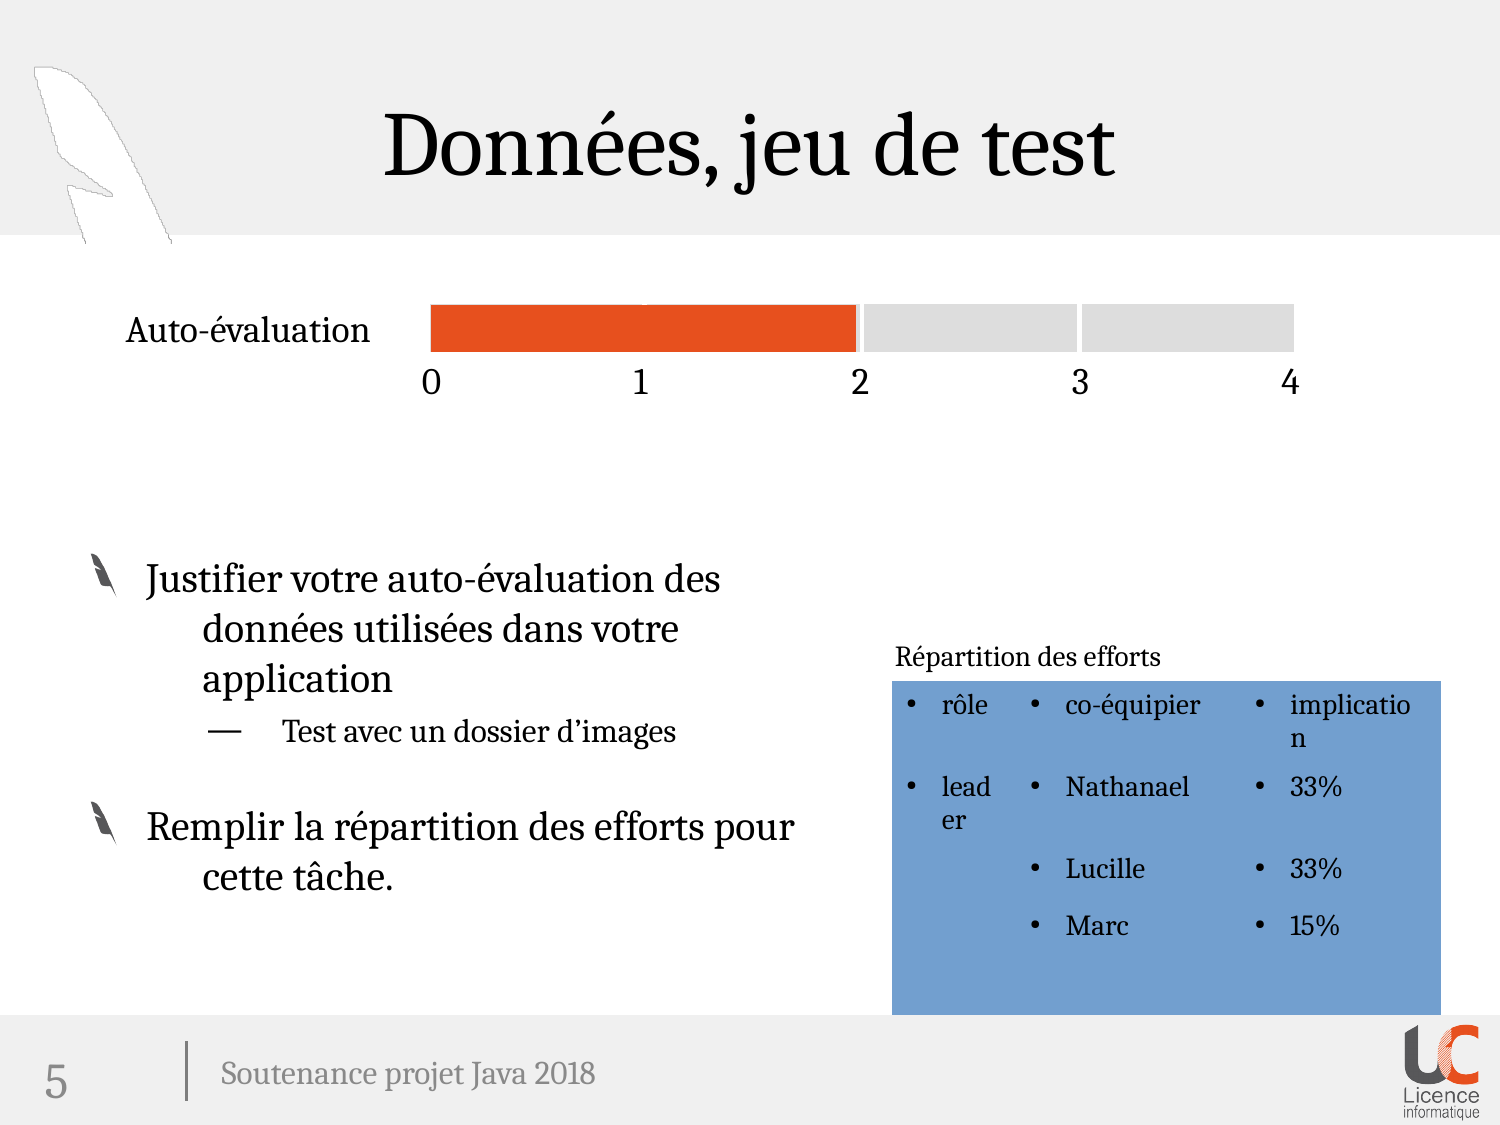

Données, jeu de test
# Justifier votre auto-évaluation des données utilisées dans votre application
Test avec un dossier d’images
Remplir la répartition des efforts pour cette tâche.
Répartition des efforts
| rôle | co-équipier | implication |
| --- | --- | --- |
| leader | Nathanael | 33% |
| | Lucille | 33% |
| | Marc | 15% |
| | | |
Soutenance projet Java 2018